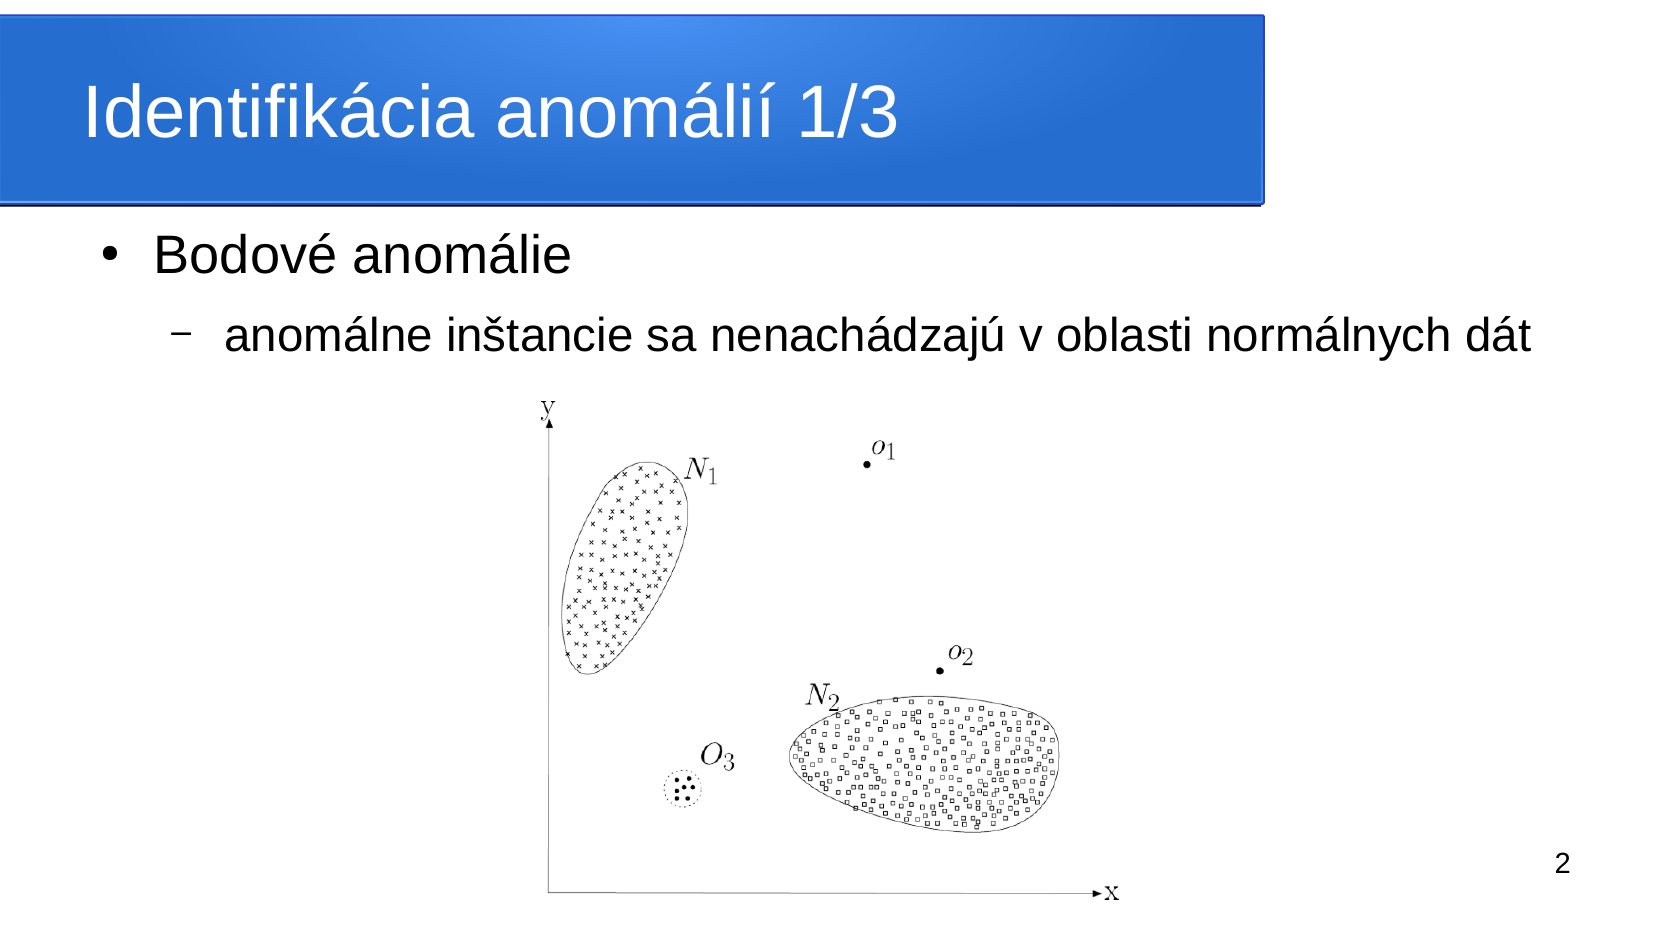

# Identifikácia anomálií 1/3
Bodové anomálie
anomálne inštancie sa nenachádzajú v oblasti normálnych dát
2